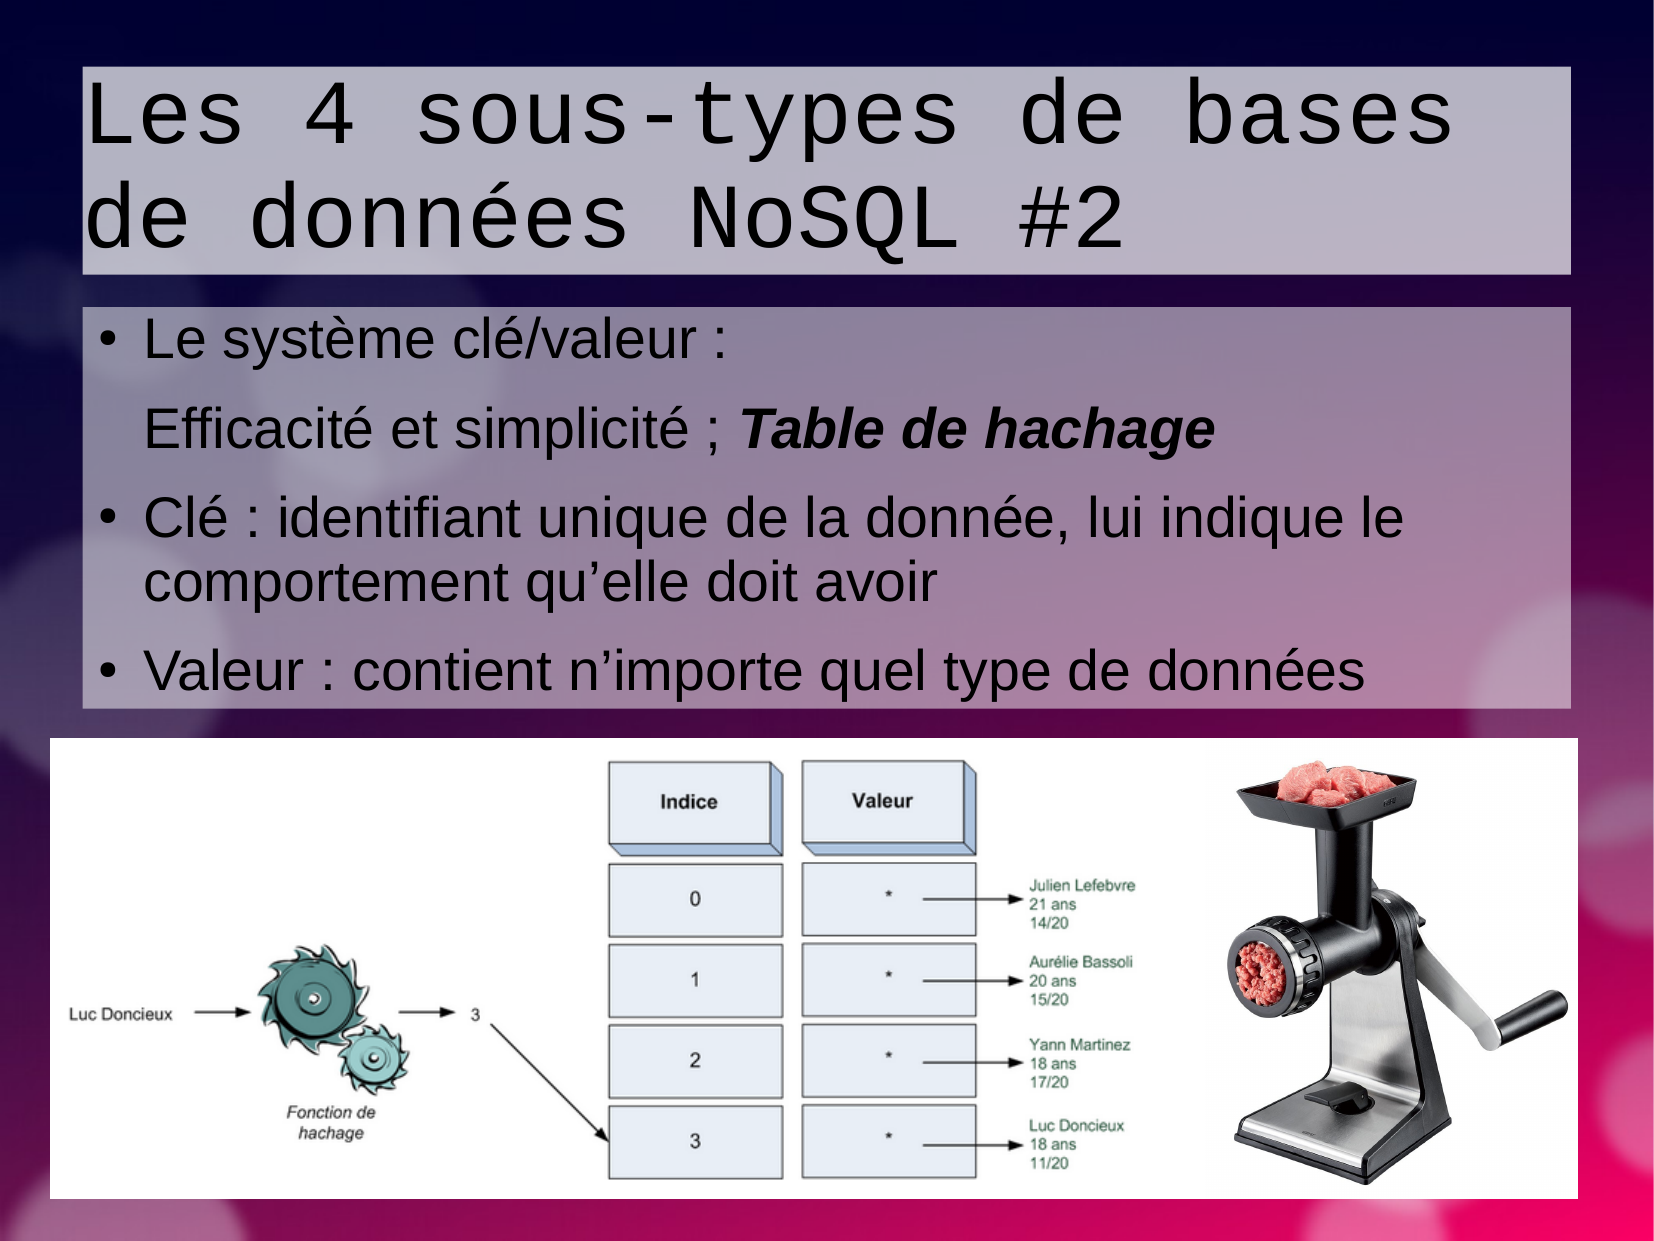

# Les 4 sous-types de bases de données NoSQL #2
Le système clé/valeur :
Efficacité et simplicité ; Table de hachage
Clé : identifiant unique de la donnée, lui indique le comportement qu’elle doit avoir
Valeur : contient n’importe quel type de données